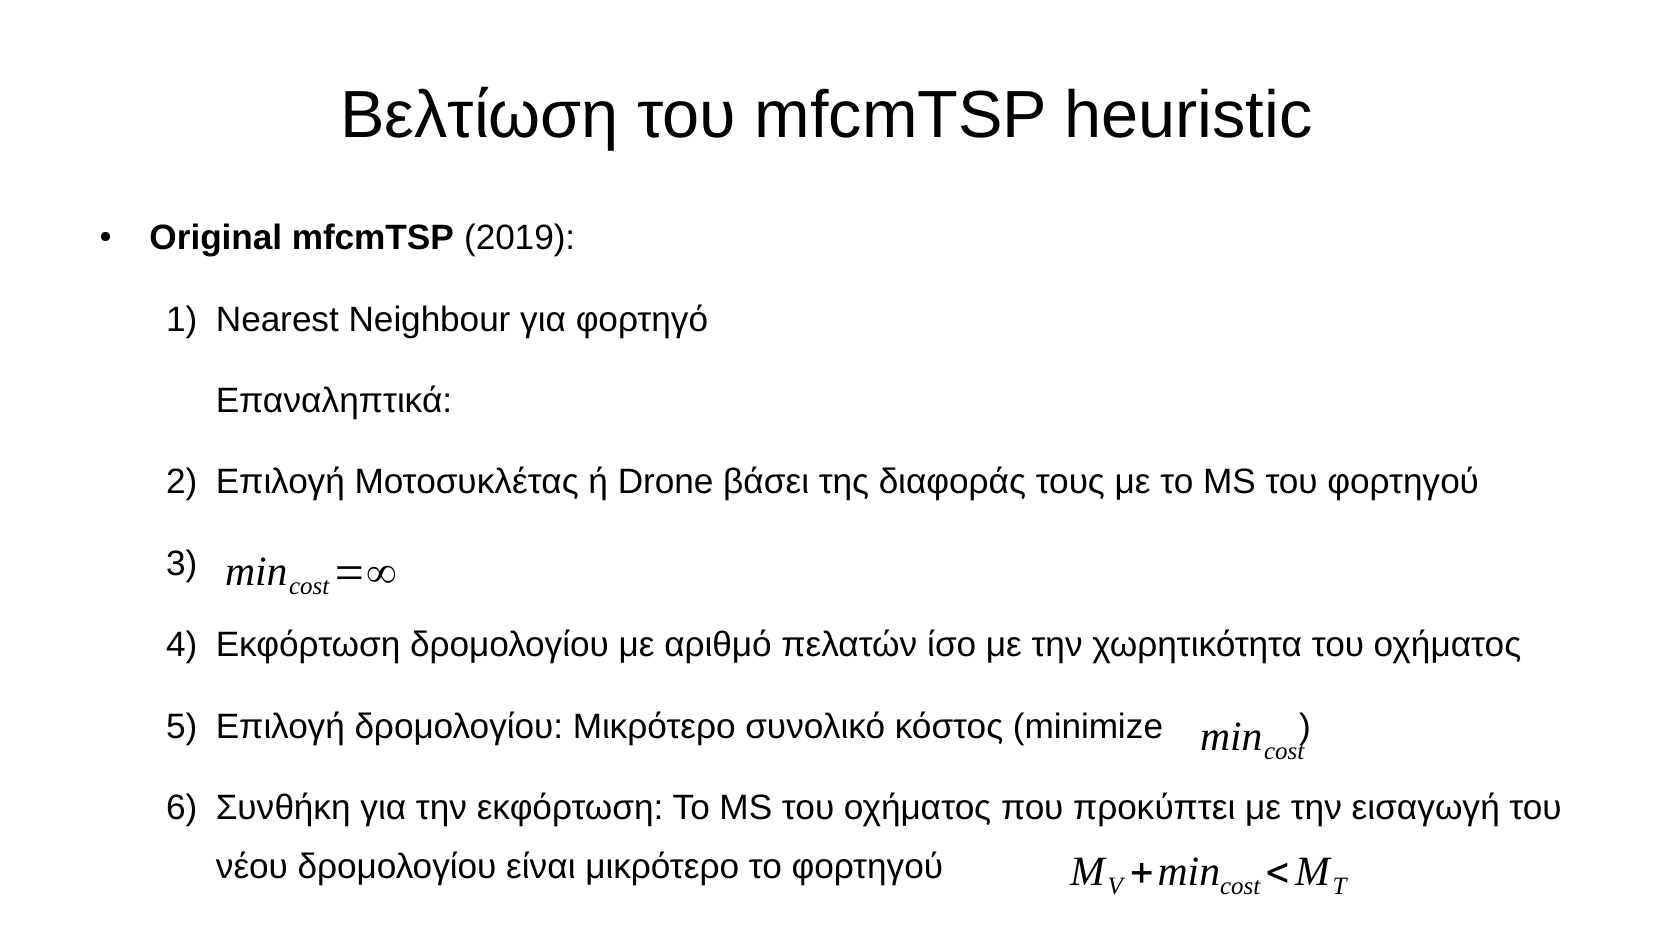

# Βελτίωση του mfcmTSP heuristic
Original mfcmTSP (2019):
Nearest Neighbour για φορτηγό
Επαναληπτικά:
Επιλογή Μοτοσυκλέτας ή Drone βάσει της διαφοράς τους με το MS του φορτηγού
Εκφόρτωση δρομολογίου με αριθμό πελατών ίσο με την χωρητικότητα του οχήματος
Επιλογή δρομολογίου: Μικρότερο συνολικό κόστος (minimize )
Συνθήκη για την εκφόρτωση: Το MS του οχήματος που προκύπτει με την εισαγωγή του νέου δρομολογίου είναι μικρότερο το φορτηγού